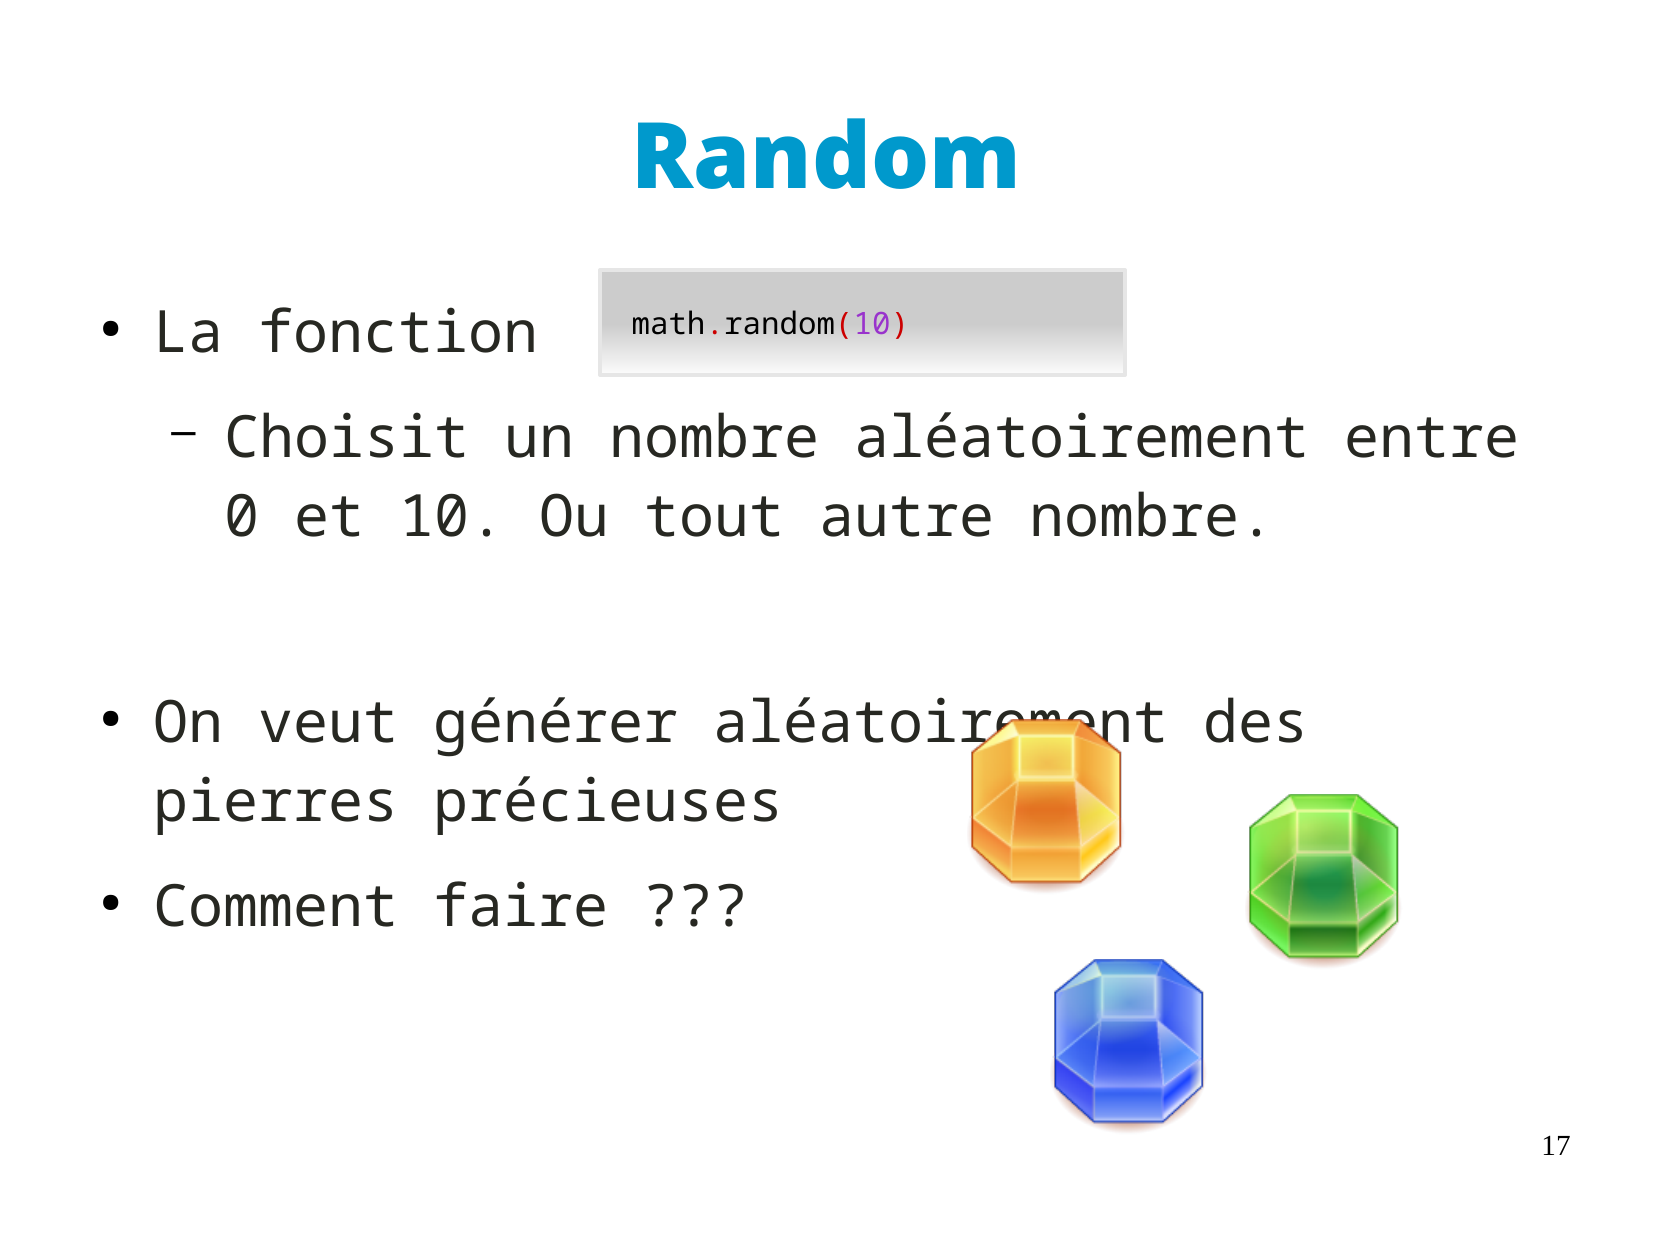

# Random
math.random(10)
La fonction
Choisit un nombre aléatoirement entre 0 et 10. Ou tout autre nombre.
On veut générer aléatoirement des pierres précieuses
Comment faire ???
17